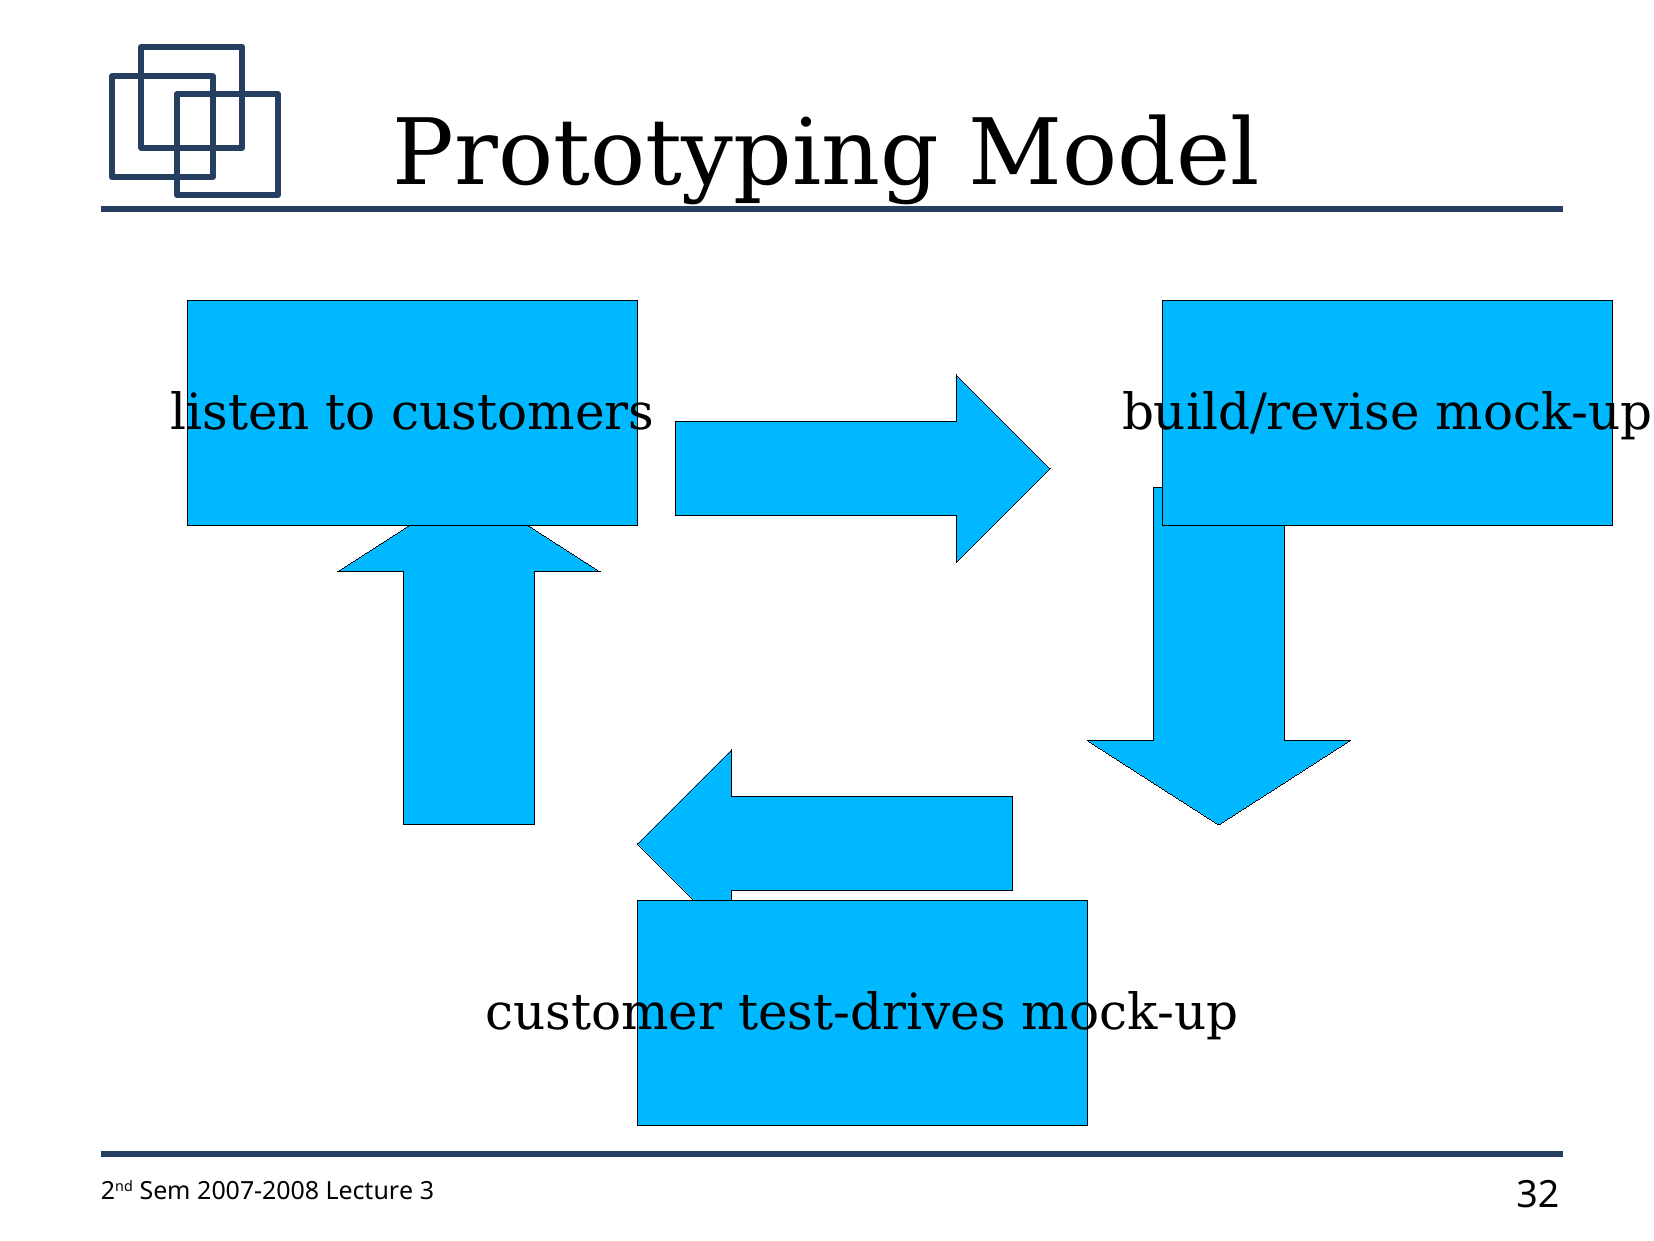

# Prototyping Model
listen to customers
build/revise mock-up
customer test-drives mock-up